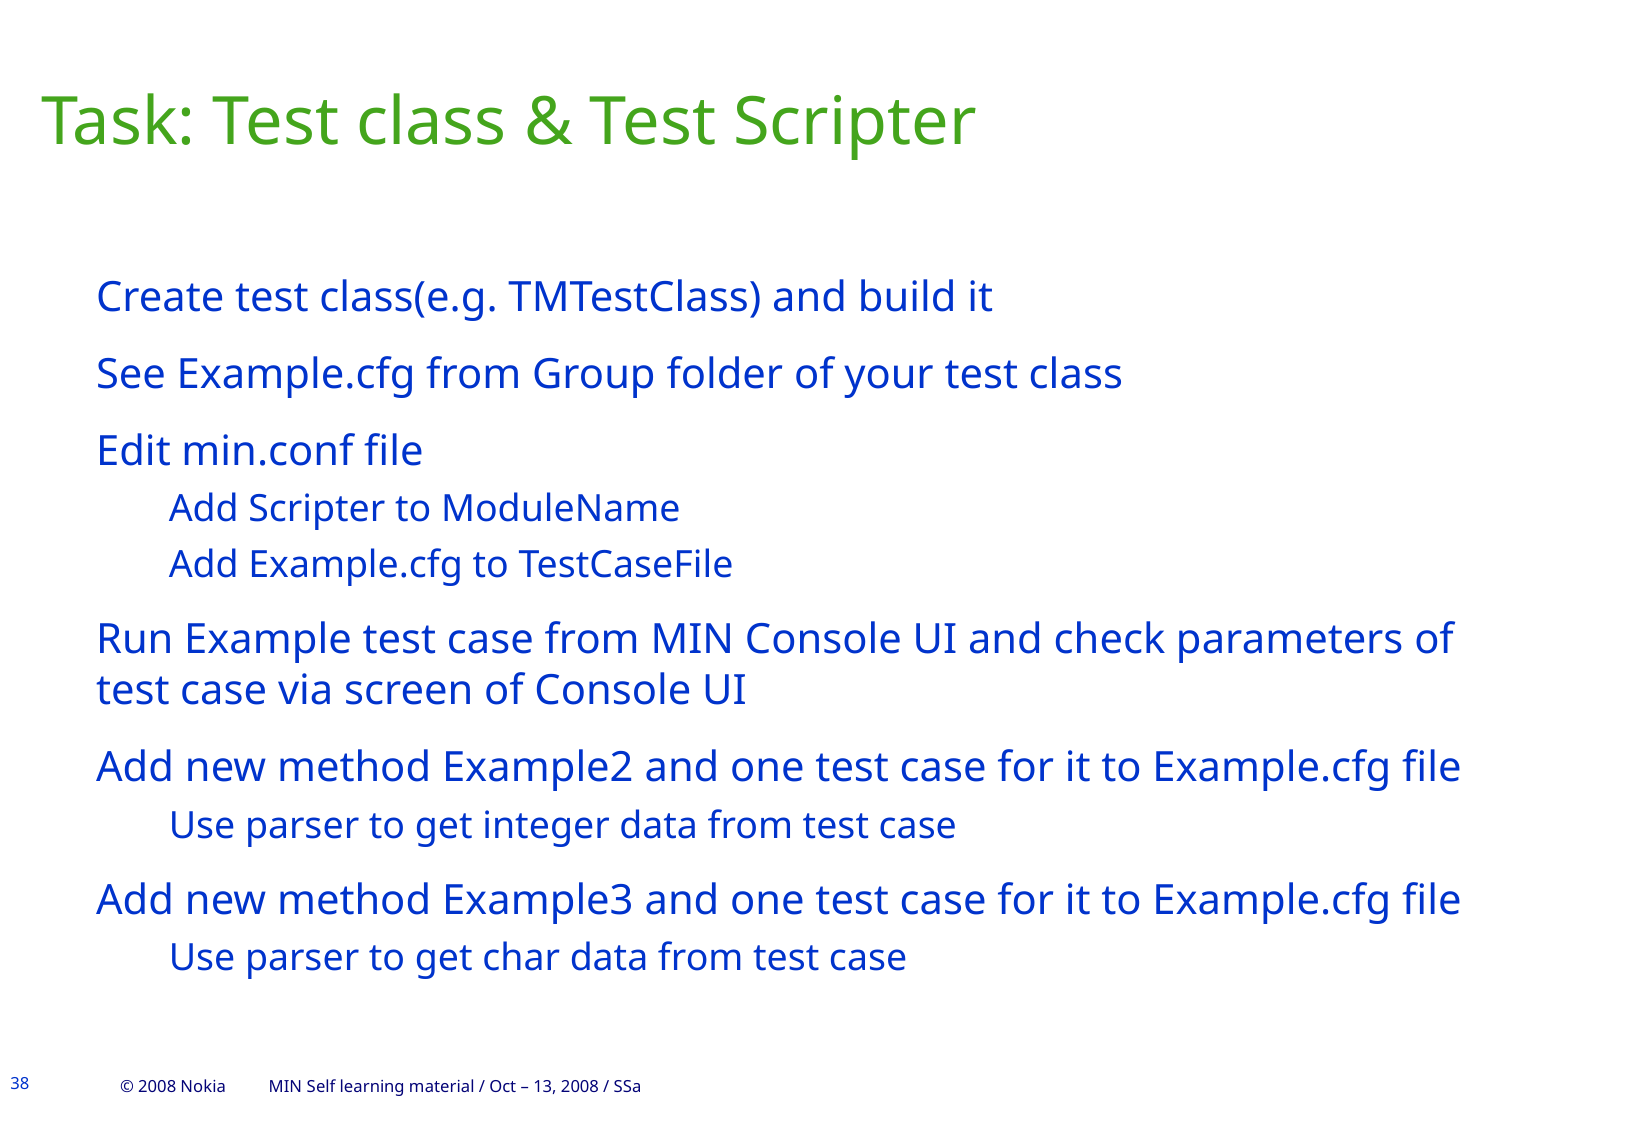

# Task: Test class & Test Scripter
Create test class(e.g. TMTestClass) and build it
See Example.cfg from Group folder of your test class
Edit min.conf file
Add Scripter to ModuleName
Add Example.cfg to TestCaseFile
Run Example test case from MIN Console UI and check parameters of test case via screen of Console UI
Add new method Example2 and one test case for it to Example.cfg file
Use parser to get integer data from test case
Add new method Example3 and one test case for it to Example.cfg file
Use parser to get char data from test case